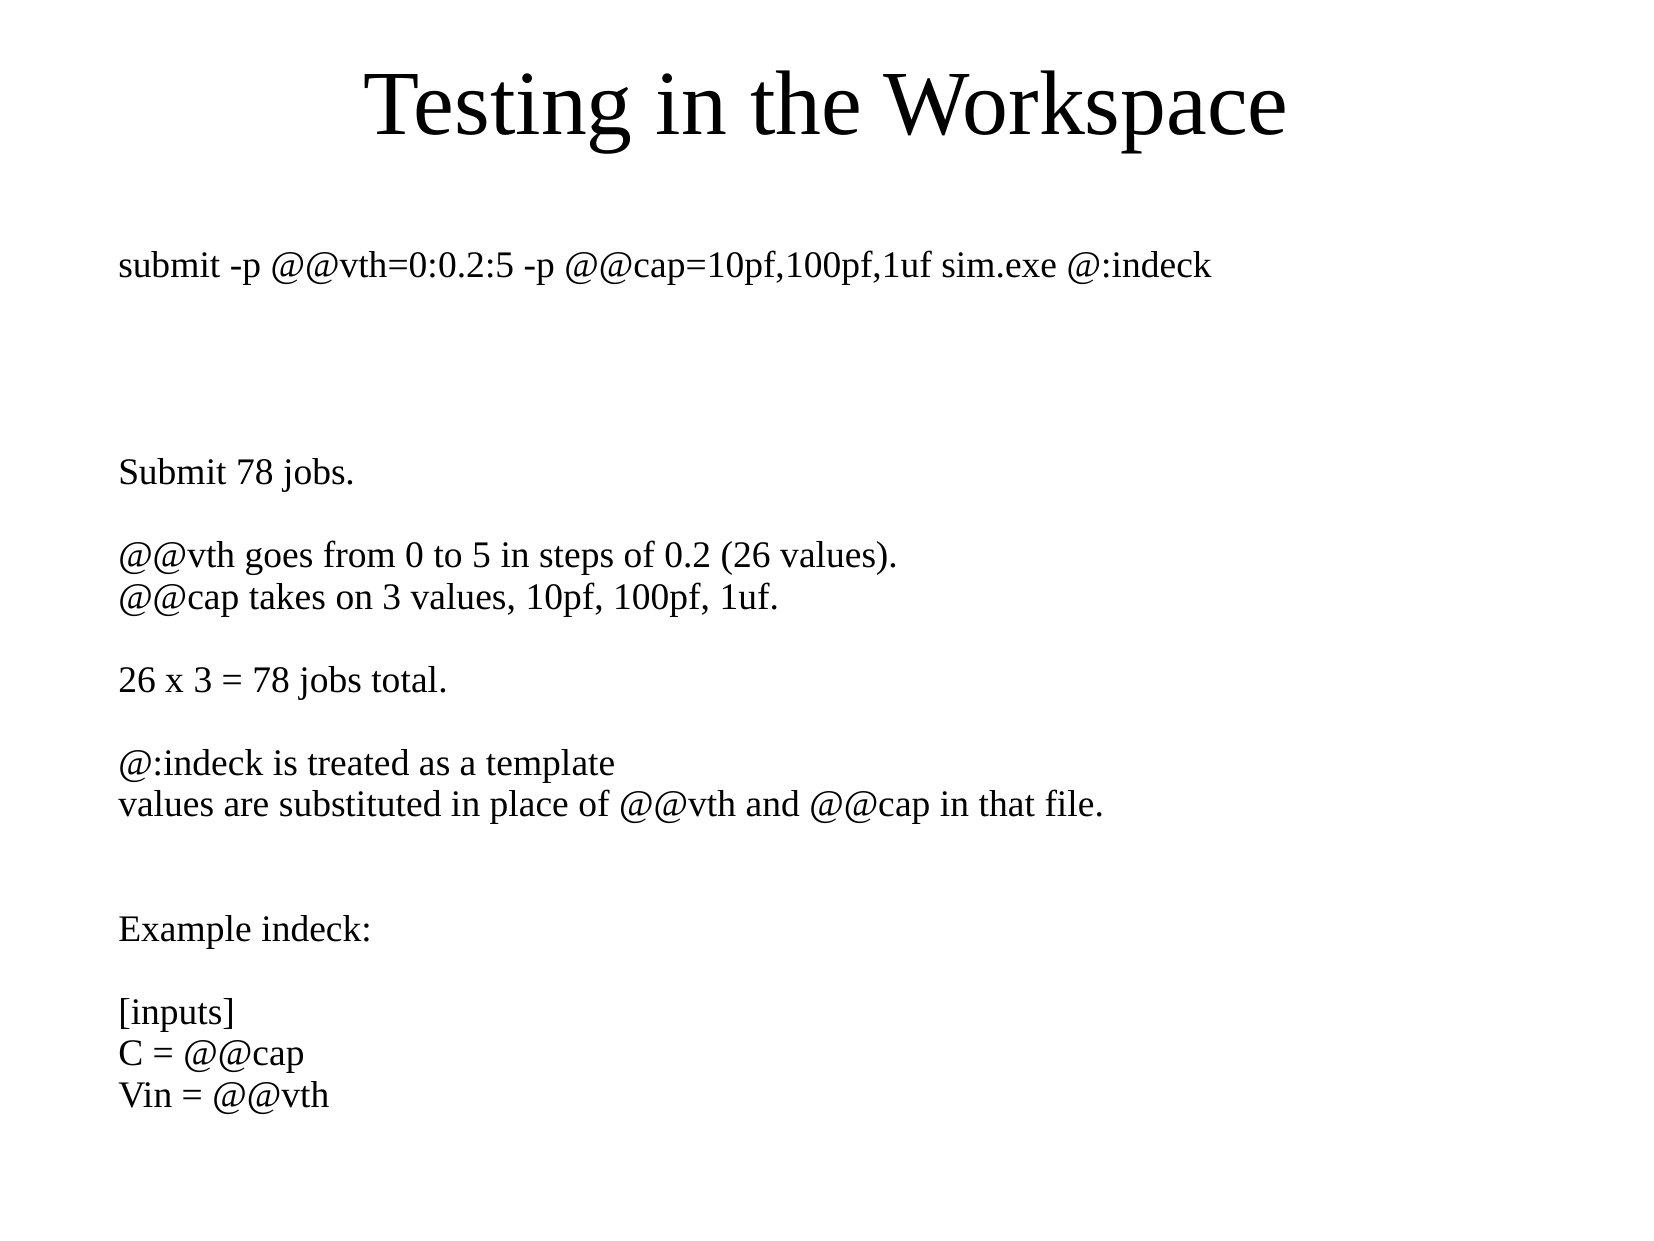

# Testing in the Workspace
submit -p @@vth=0:0.2:5 -p @@cap=10pf,100pf,1uf sim.exe @:indeck
Submit 78 jobs.
@@vth goes from 0 to 5 in steps of 0.2 (26 values).
@@cap takes on 3 values, 10pf, 100pf, 1uf.
26 x 3 = 78 jobs total.
@:indeck is treated as a template
values are substituted in place of @@vth and @@cap in that file.
Example indeck:
[inputs]
C = @@cap
Vin = @@vth